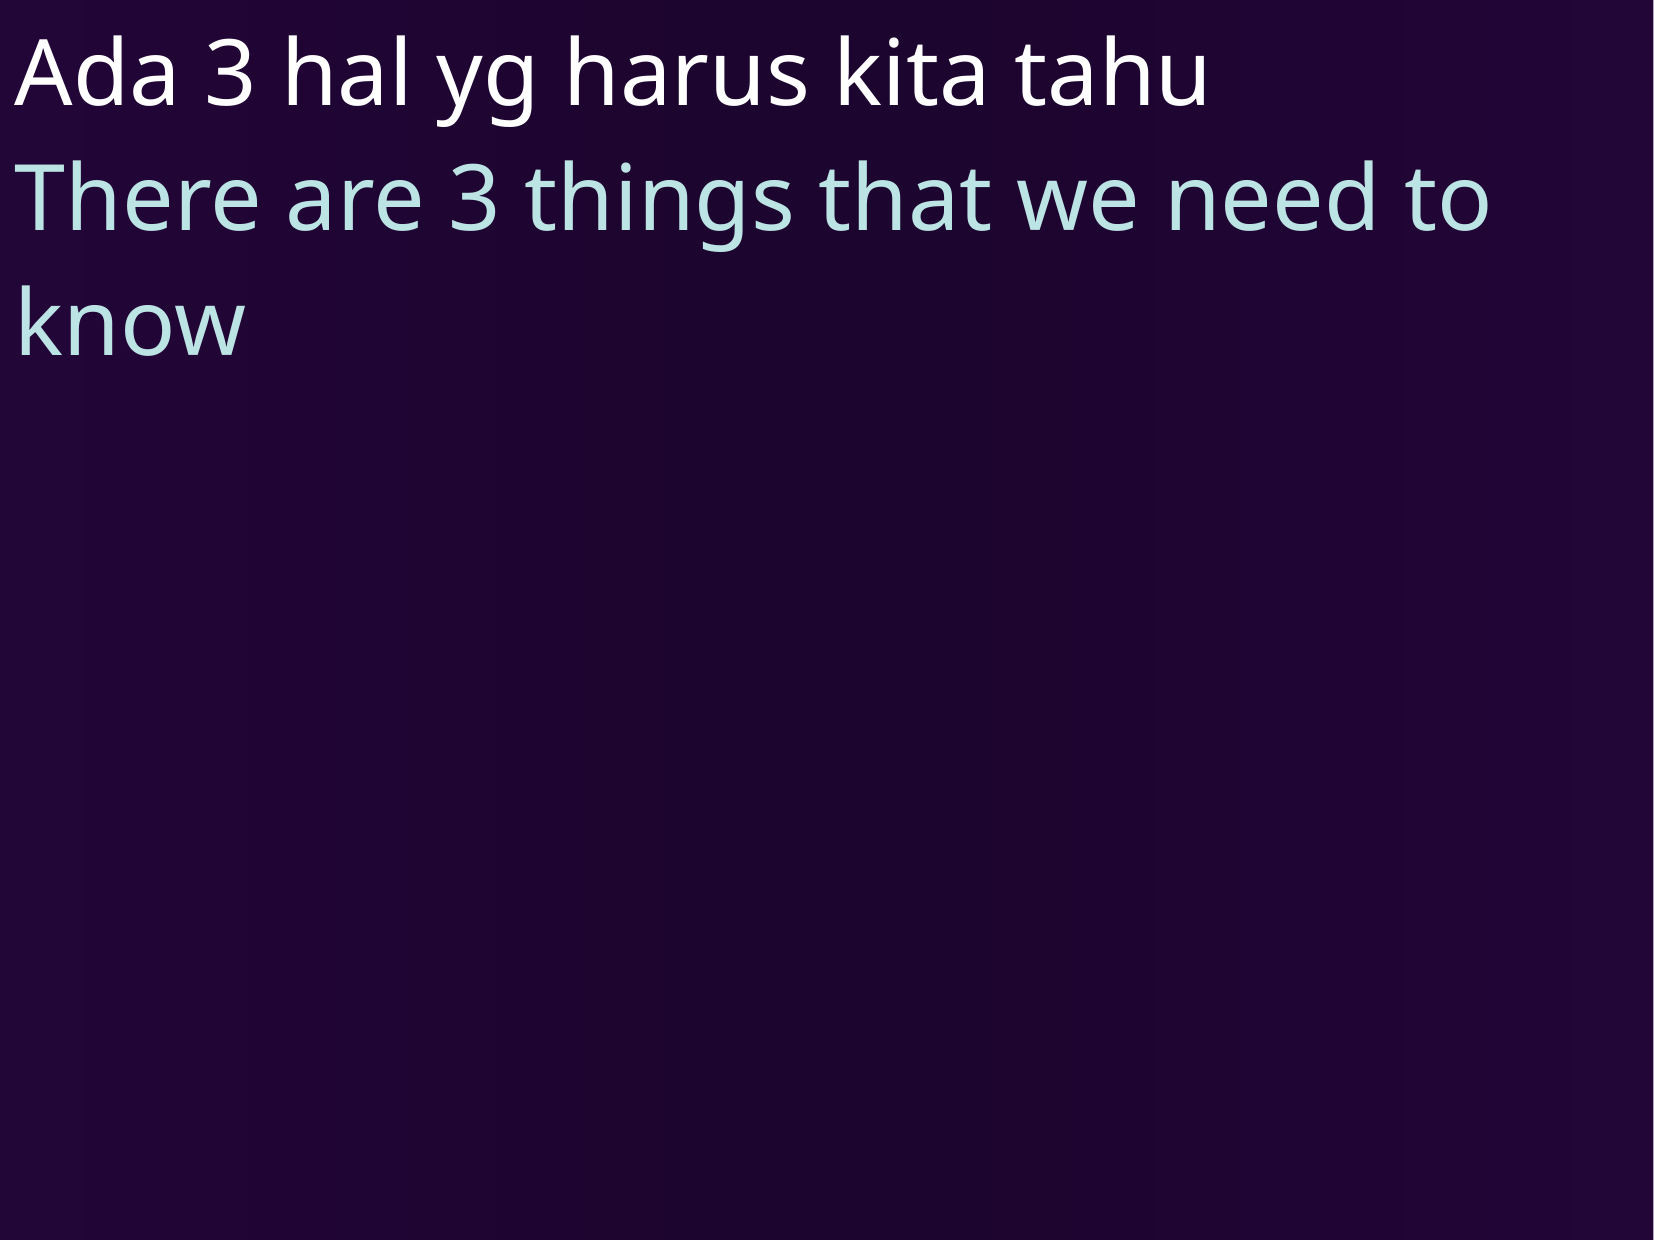

Ada 3 hal yg harus kita tahu
There are 3 things that we need to know